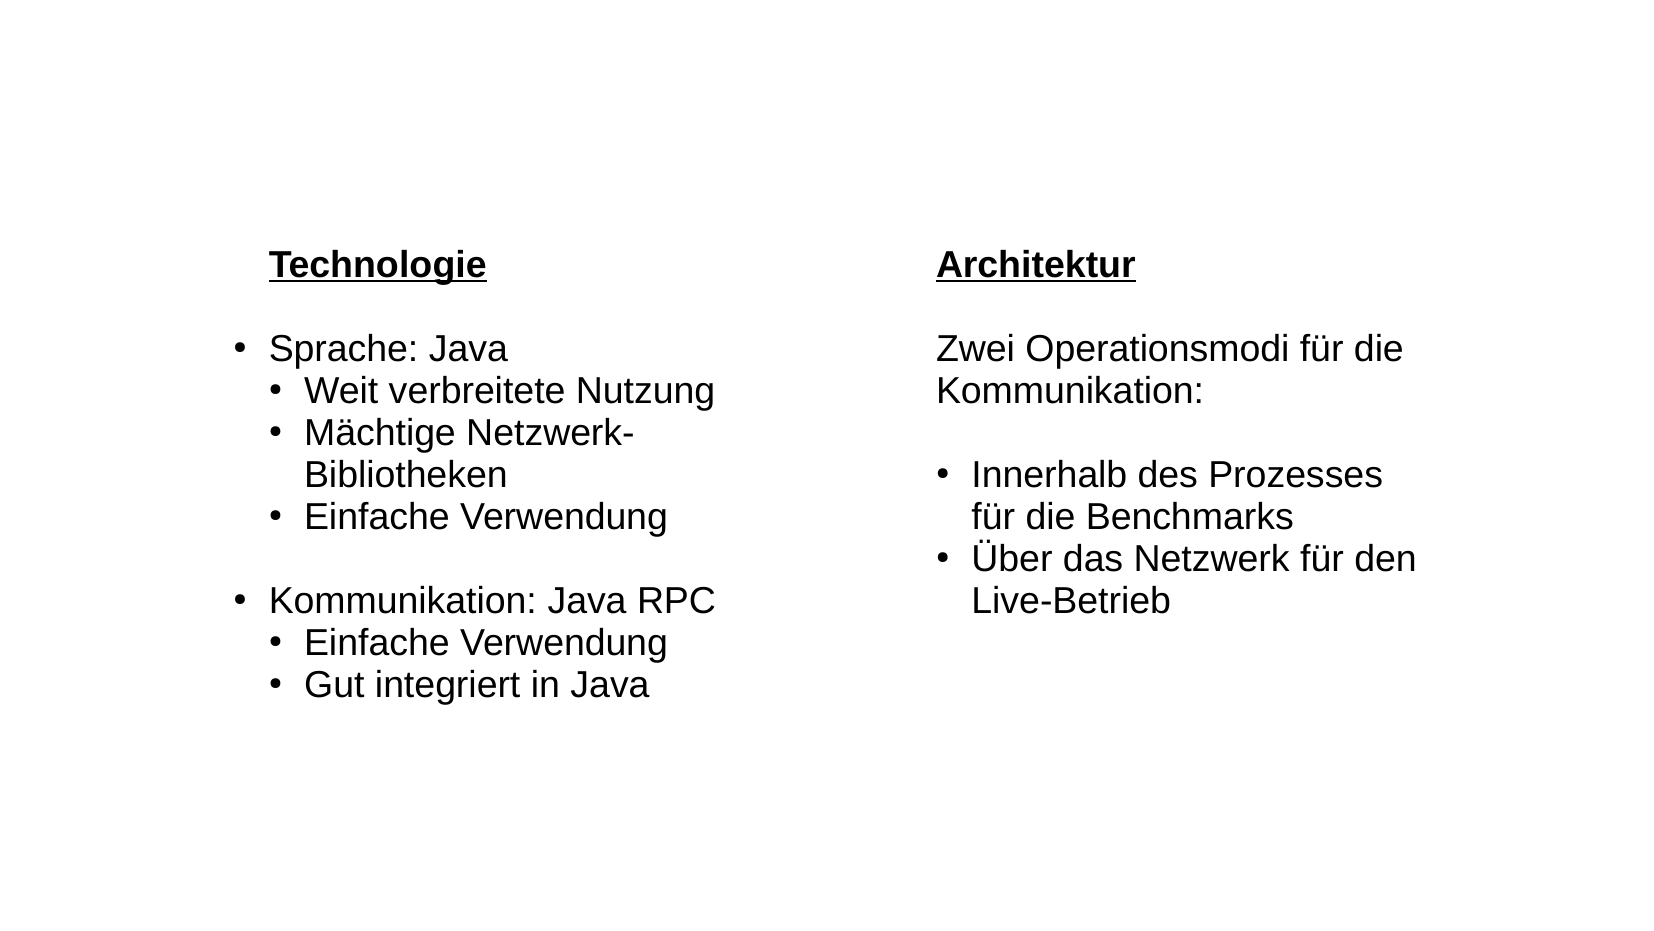

Technologie
Sprache: Java
Weit verbreitete Nutzung
Mächtige Netzwerk-Bibliotheken
Einfache Verwendung
Kommunikation: Java RPC
Einfache Verwendung
Gut integriert in Java
Architektur
Zwei Operationsmodi für die Kommunikation:
Innerhalb des Prozesses für die Benchmarks
Über das Netzwerk für den Live-Betrieb